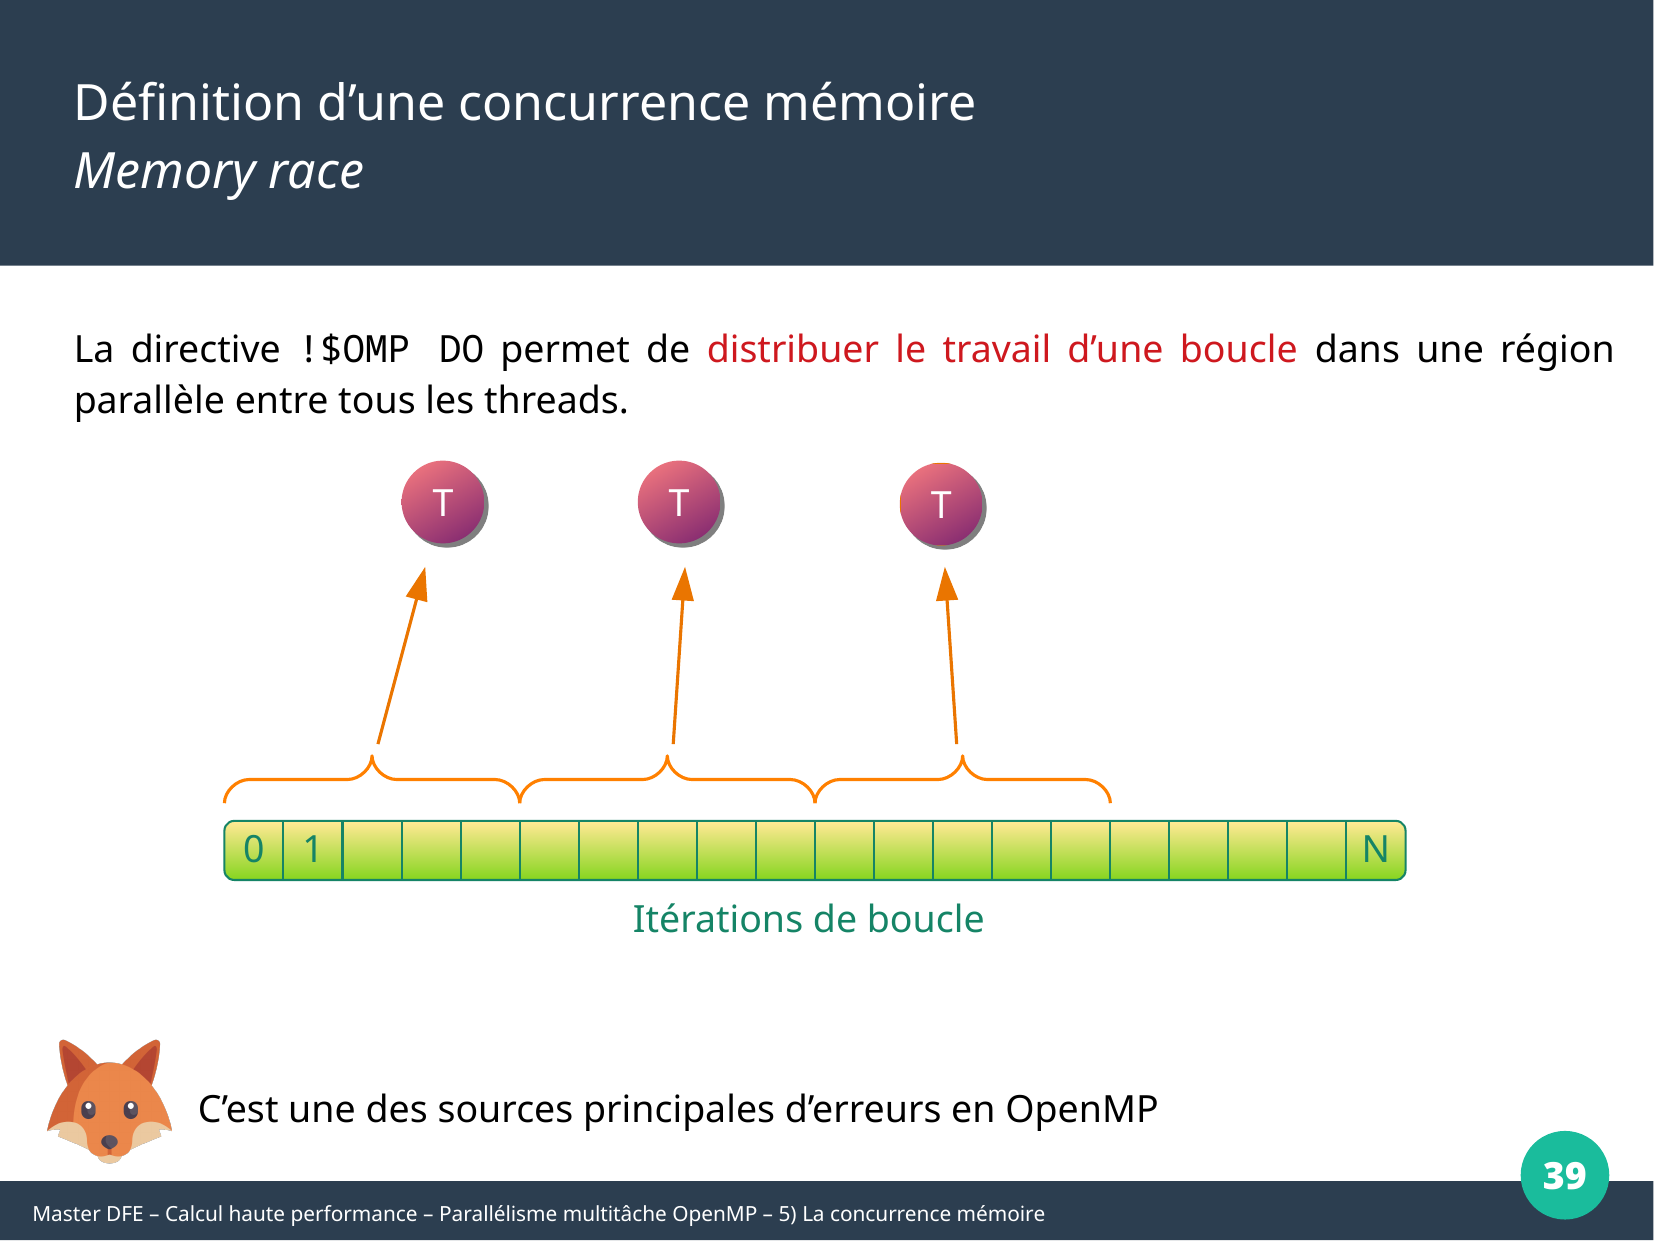

Définition d’une concurrence mémoire
Memory race
La directive !$OMP DO permet de distribuer le travail d’une boucle dans une région parallèle entre tous les threads.
T
T
T
0
1
N
Itérations de boucle
C’est une des sources principales d’erreurs en OpenMP
39
Master DFE – Calcul haute performance – Parallélisme multitâche OpenMP – 5) La concurrence mémoire